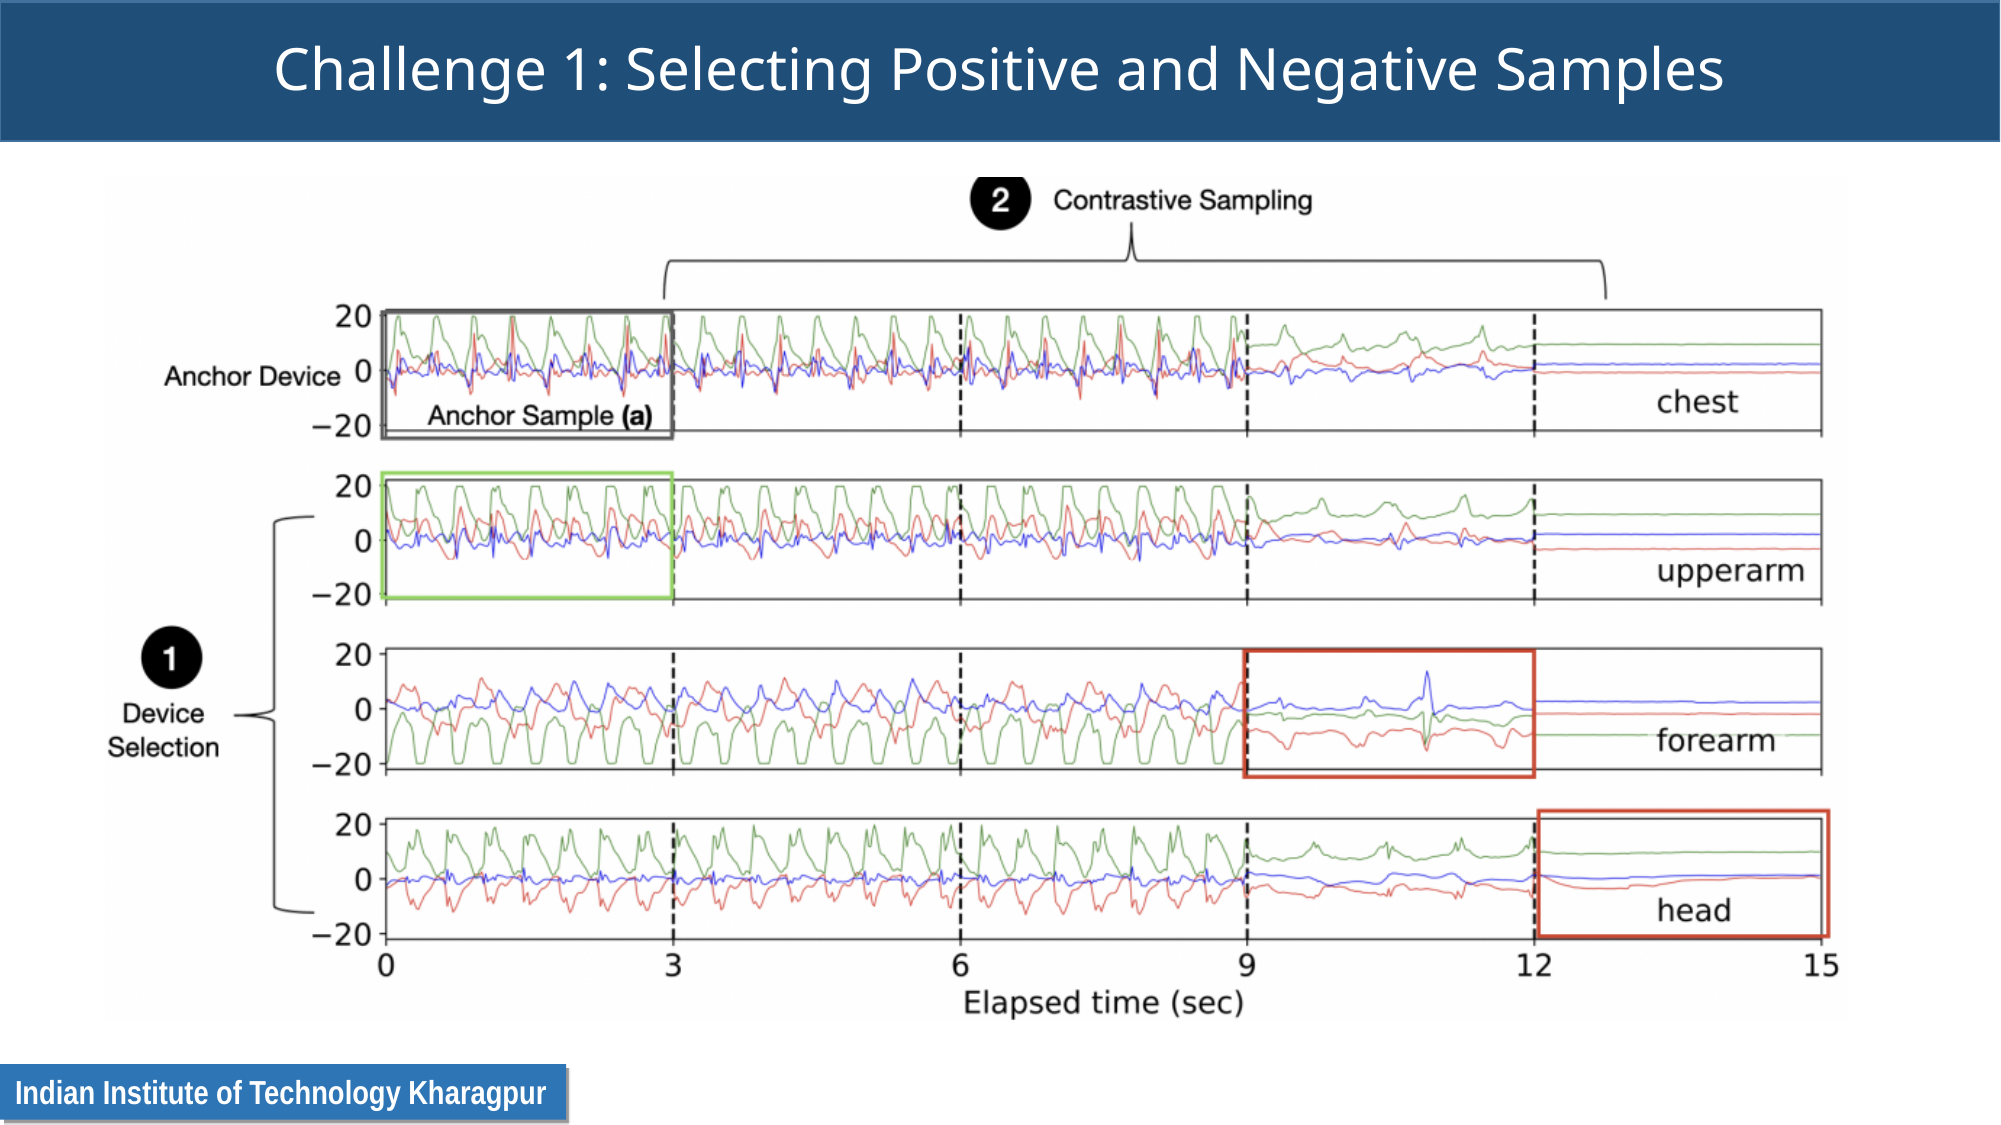

# Challenge 1: Selecting Positive and Negative Samples